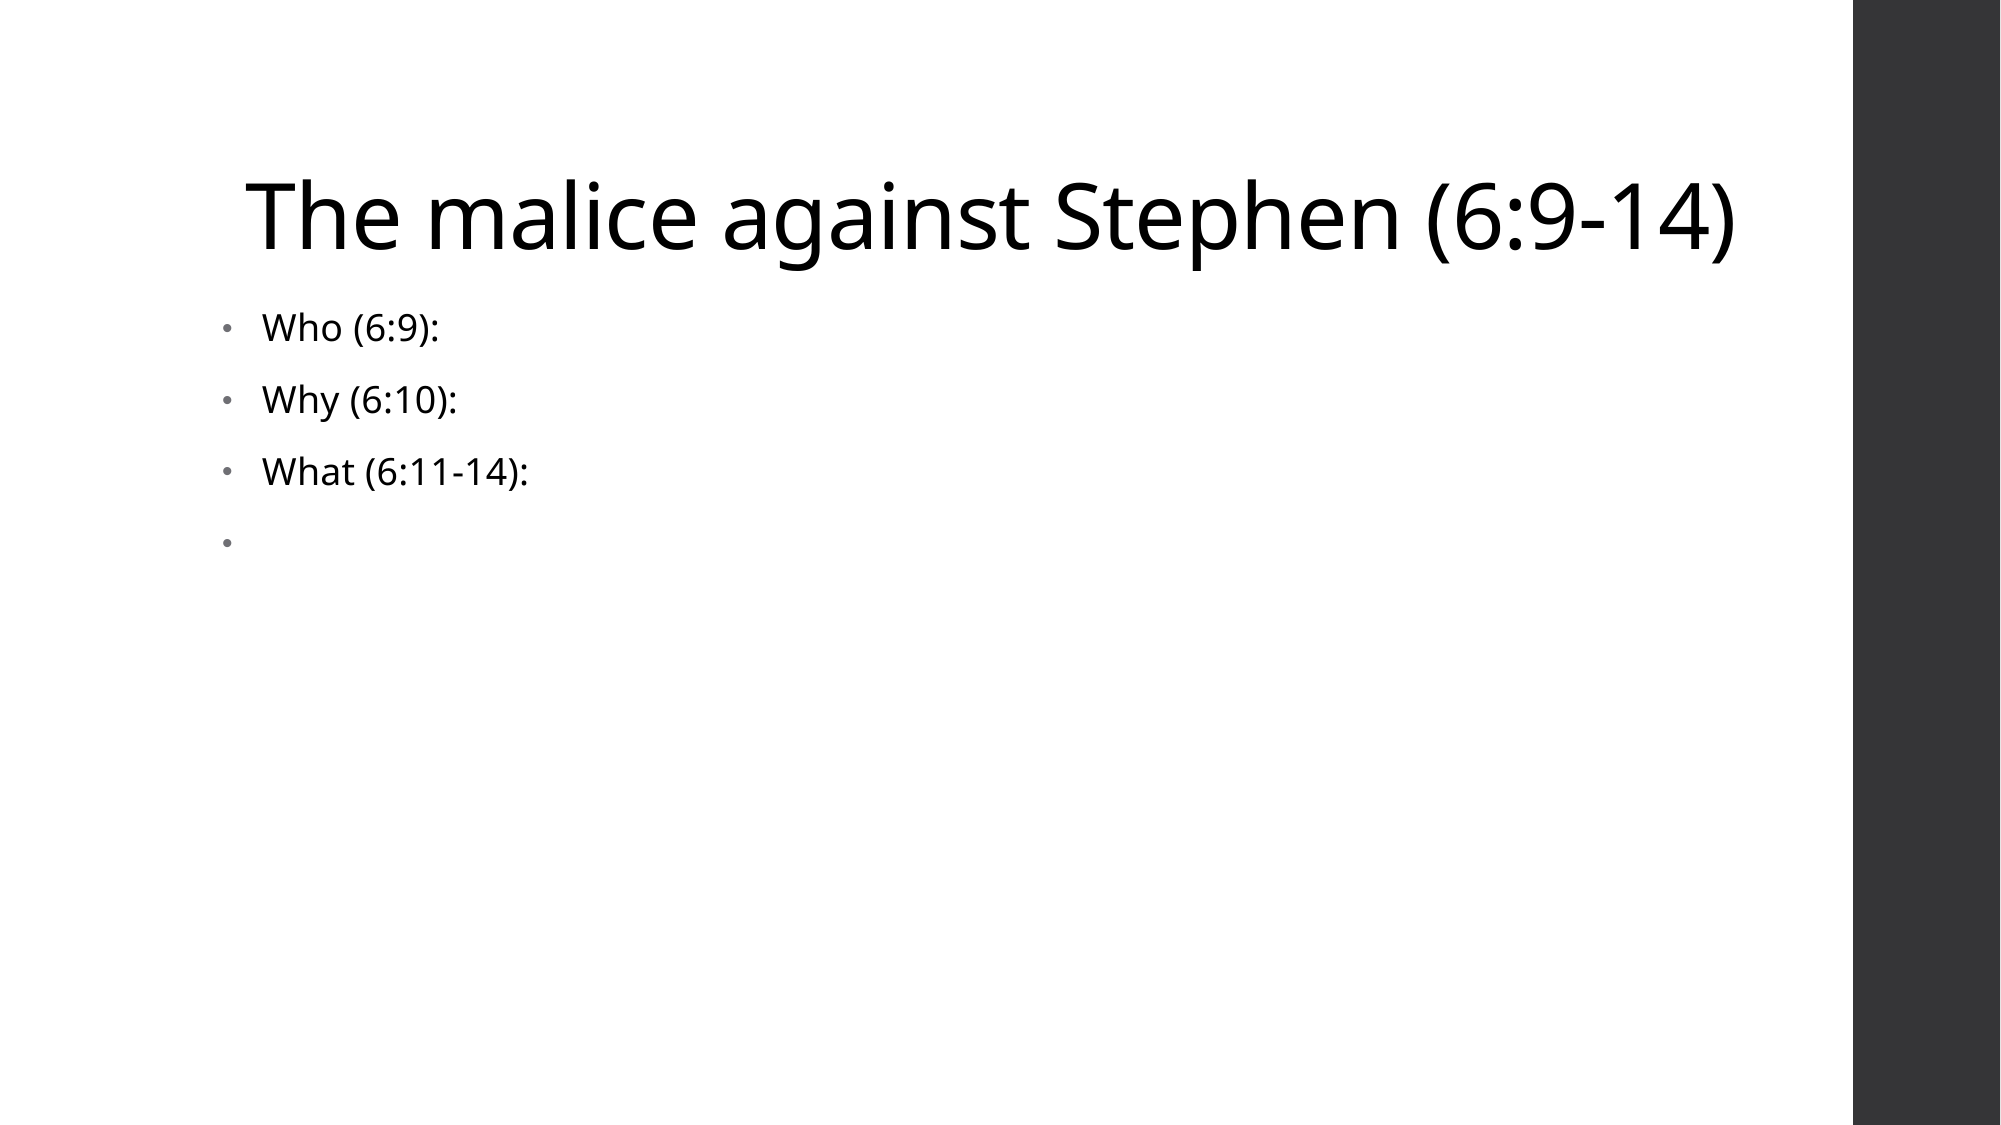

# The malice against Stephen (6:9-14)
 Who (6:9):
 Why (6:10):
 What (6:11-14):